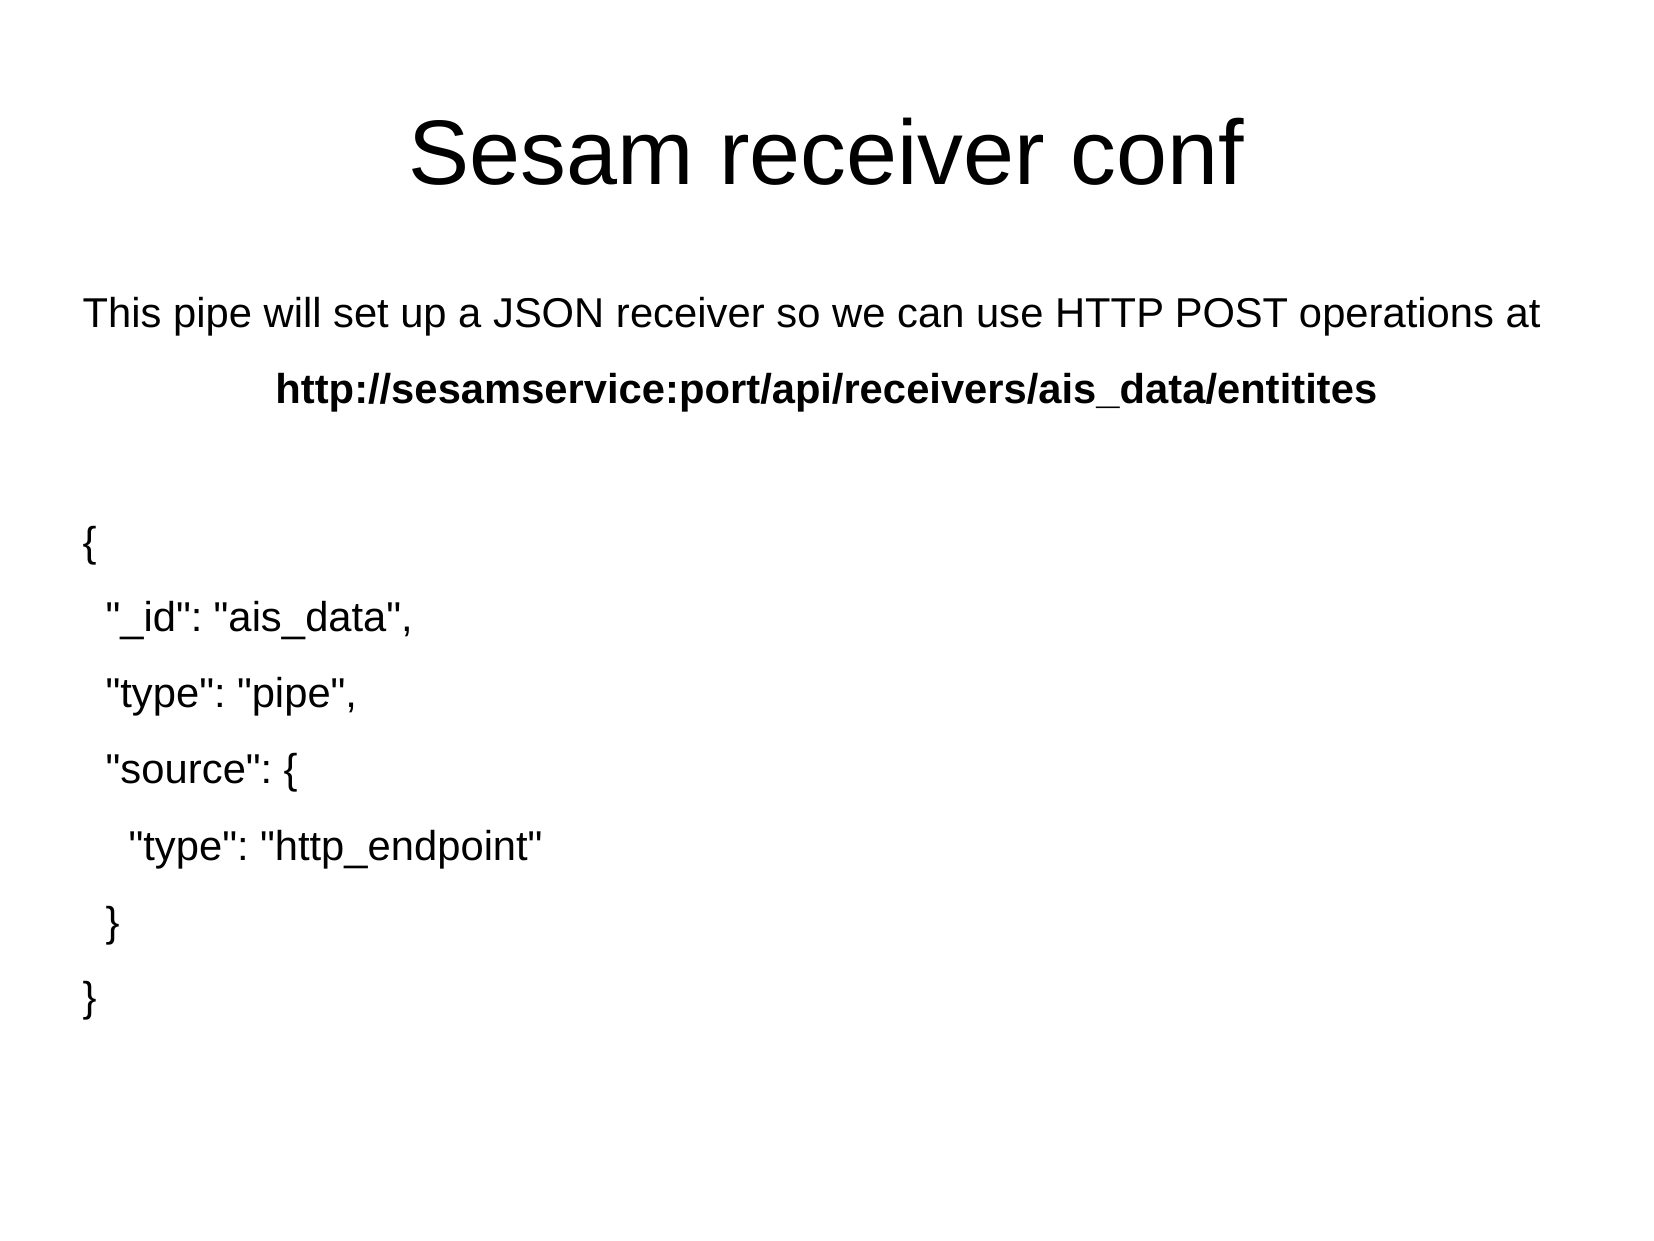

# Sesam receiver conf
This pipe will set up a JSON receiver so we can use HTTP POST operations at
http://sesamservice:port/api/receivers/ais_data/entitites
{
 "_id": "ais_data",
 "type": "pipe",
 "source": {
 "type": "http_endpoint"
 }
}